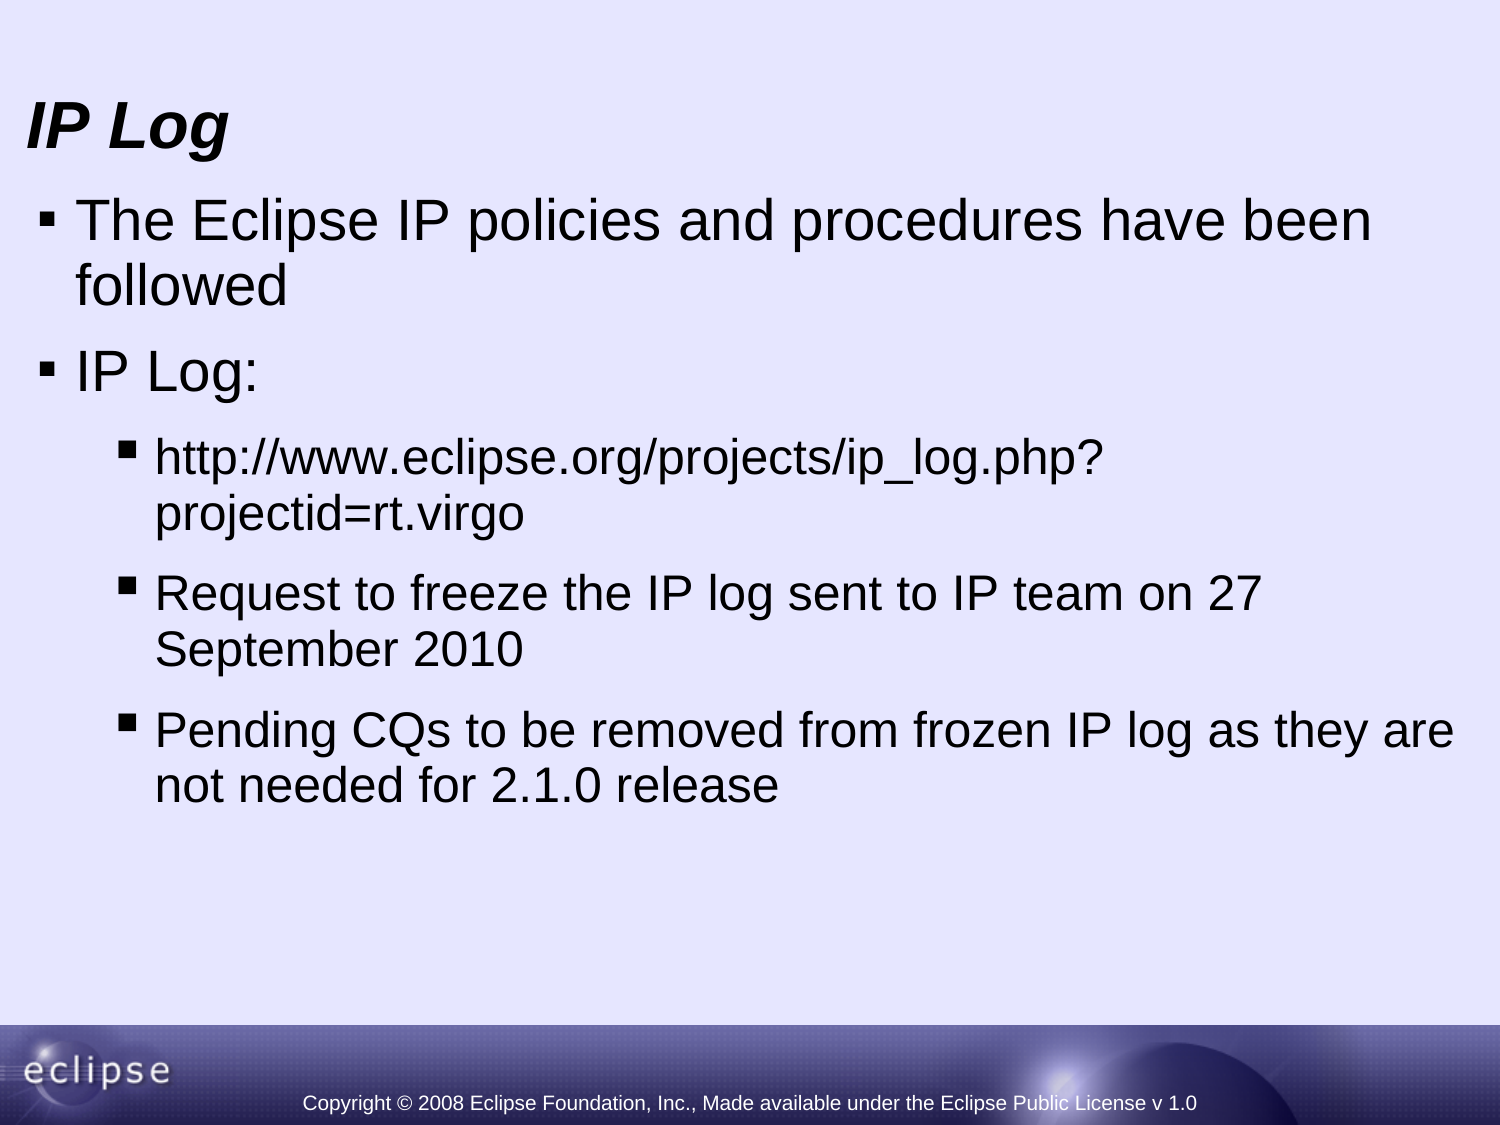

# IP Log
The Eclipse IP policies and procedures have been followed
IP Log:
http://www.eclipse.org/projects/ip_log.php?projectid=rt.virgo
Request to freeze the IP log sent to IP team on 27 September 2010
Pending CQs to be removed from frozen IP log as they are not needed for 2.1.0 release